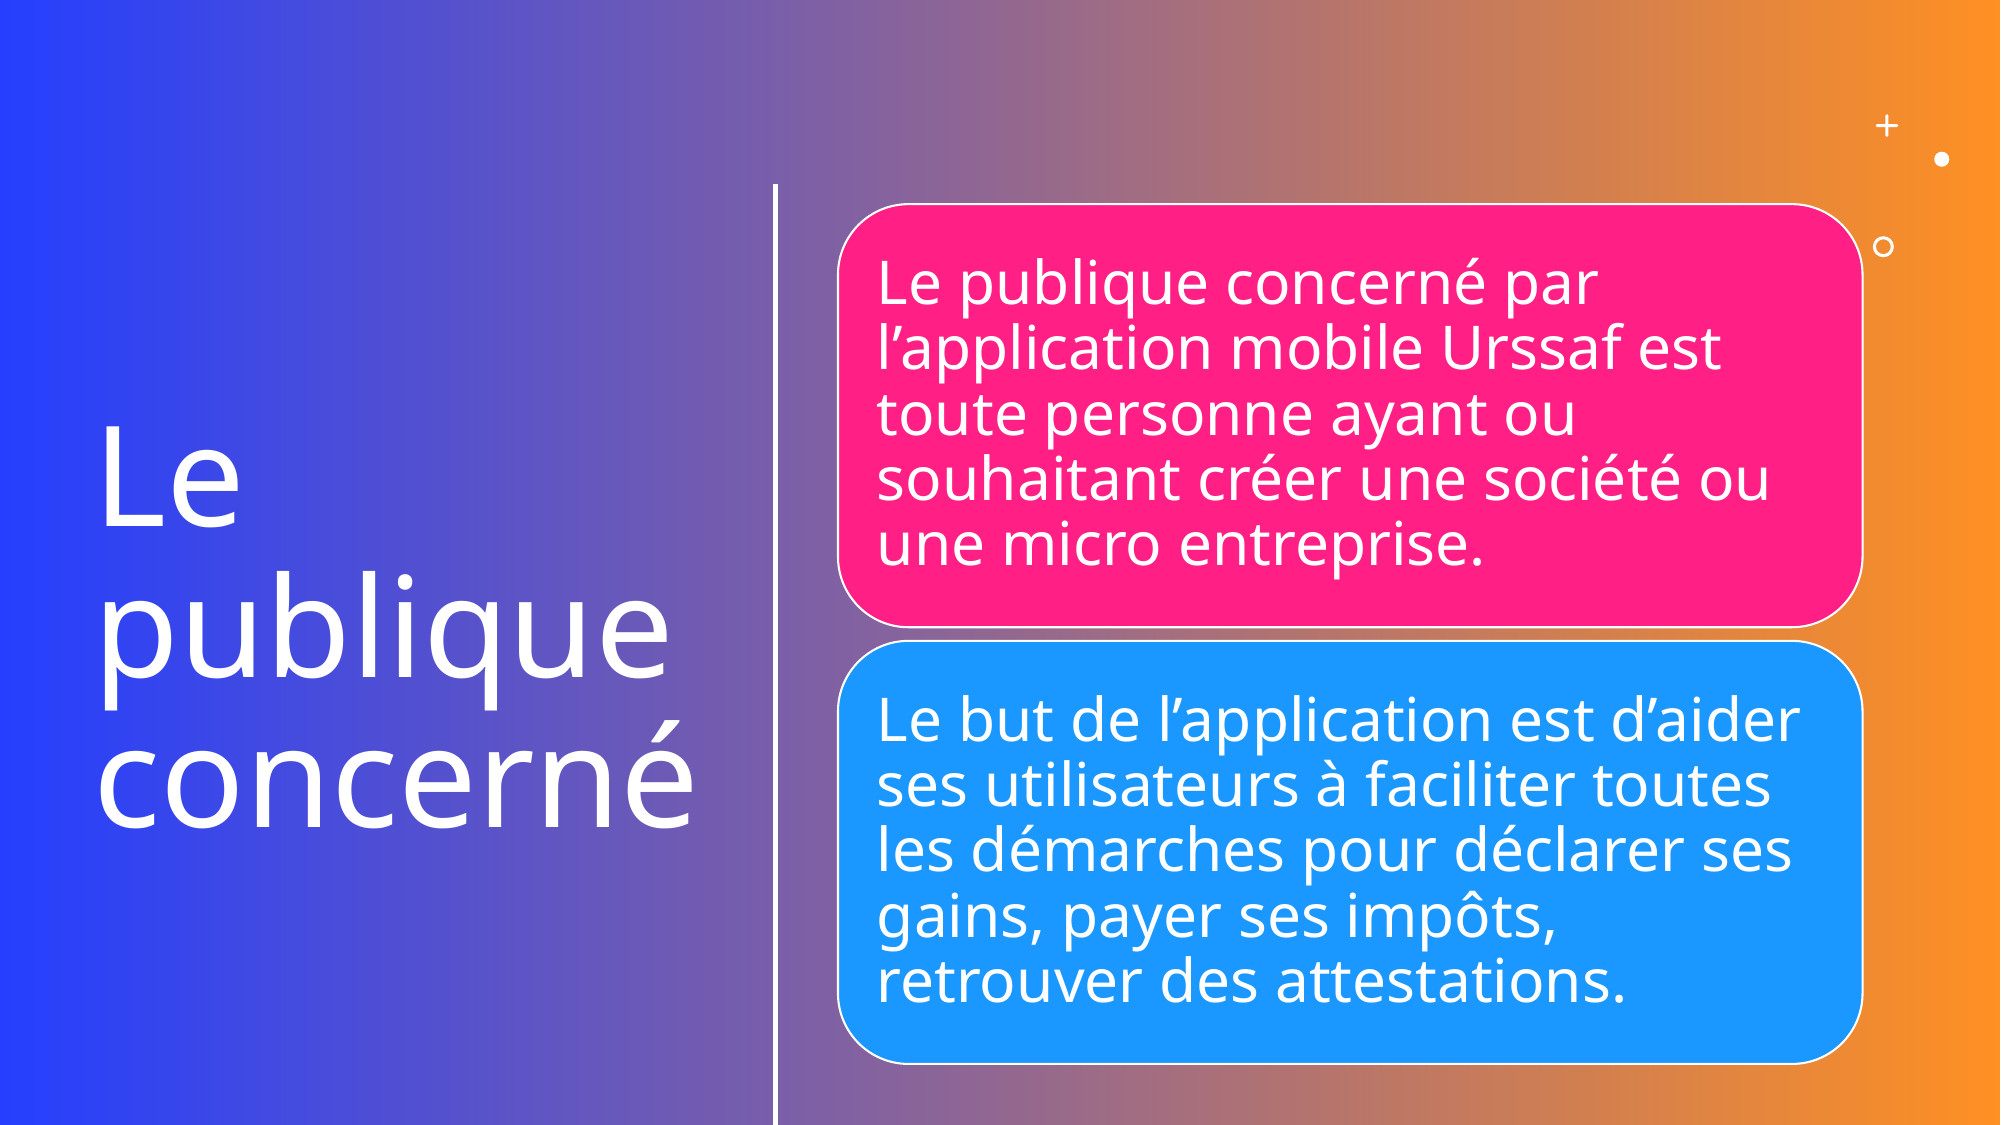

# Le publique concerné
Le publique concerné par l’application mobile Urssaf est toute personne ayant ou souhaitant créer une société ou une micro entreprise.
Le but de l’application est d’aider ses utilisateurs à faciliter toutes les démarches pour déclarer ses gains, payer ses impôts, retrouver des attestations.